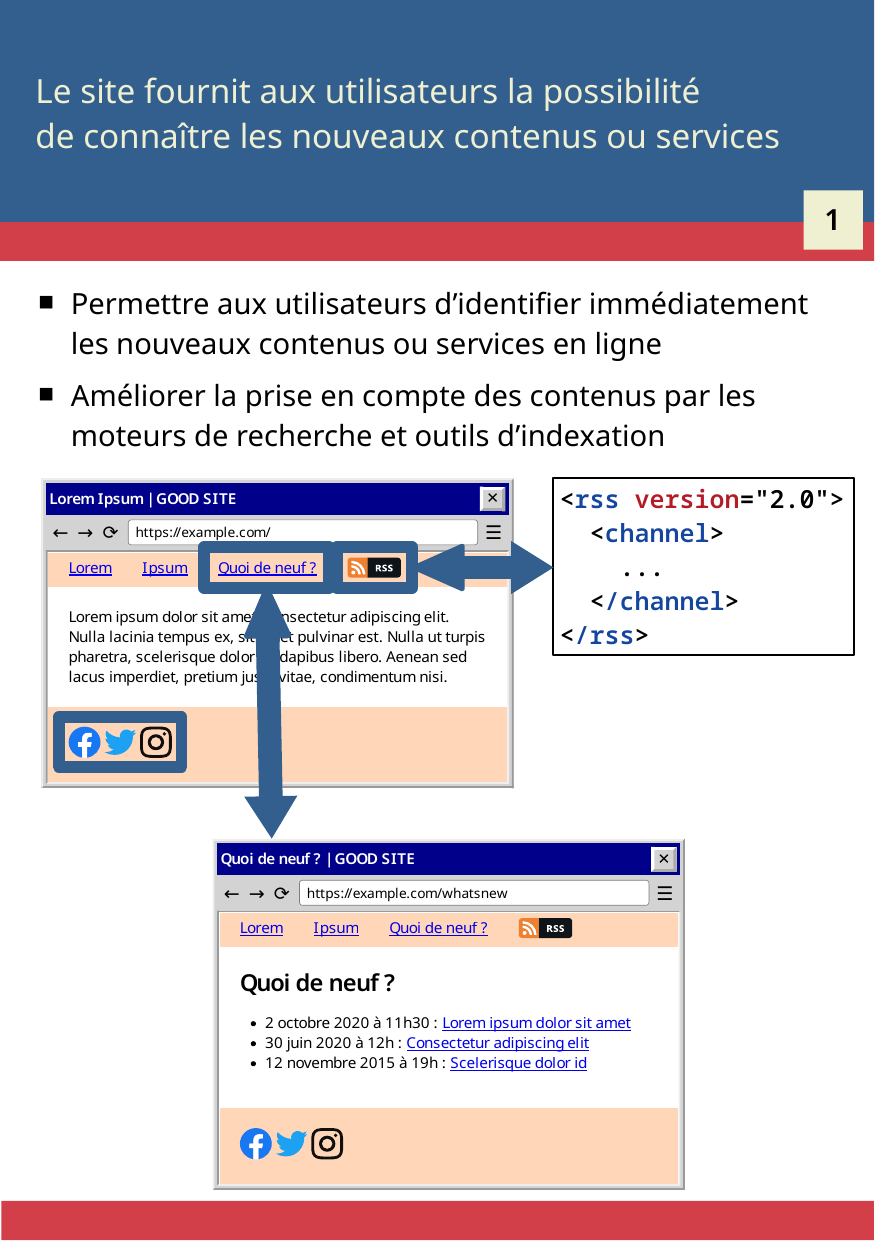

Le site fournit aux utilisateurs la possibilité de connaître les nouveaux contenus ou services
1
# Permettre aux utilisateurs d’identifier immédiatement les nouveaux contenus ou services en ligne
Améliorer la prise en compte des contenus par les moteurs de recherche et outils d’indexation
<rss version="2.0">
 <channel>
 ...
 </channel>
</rss>